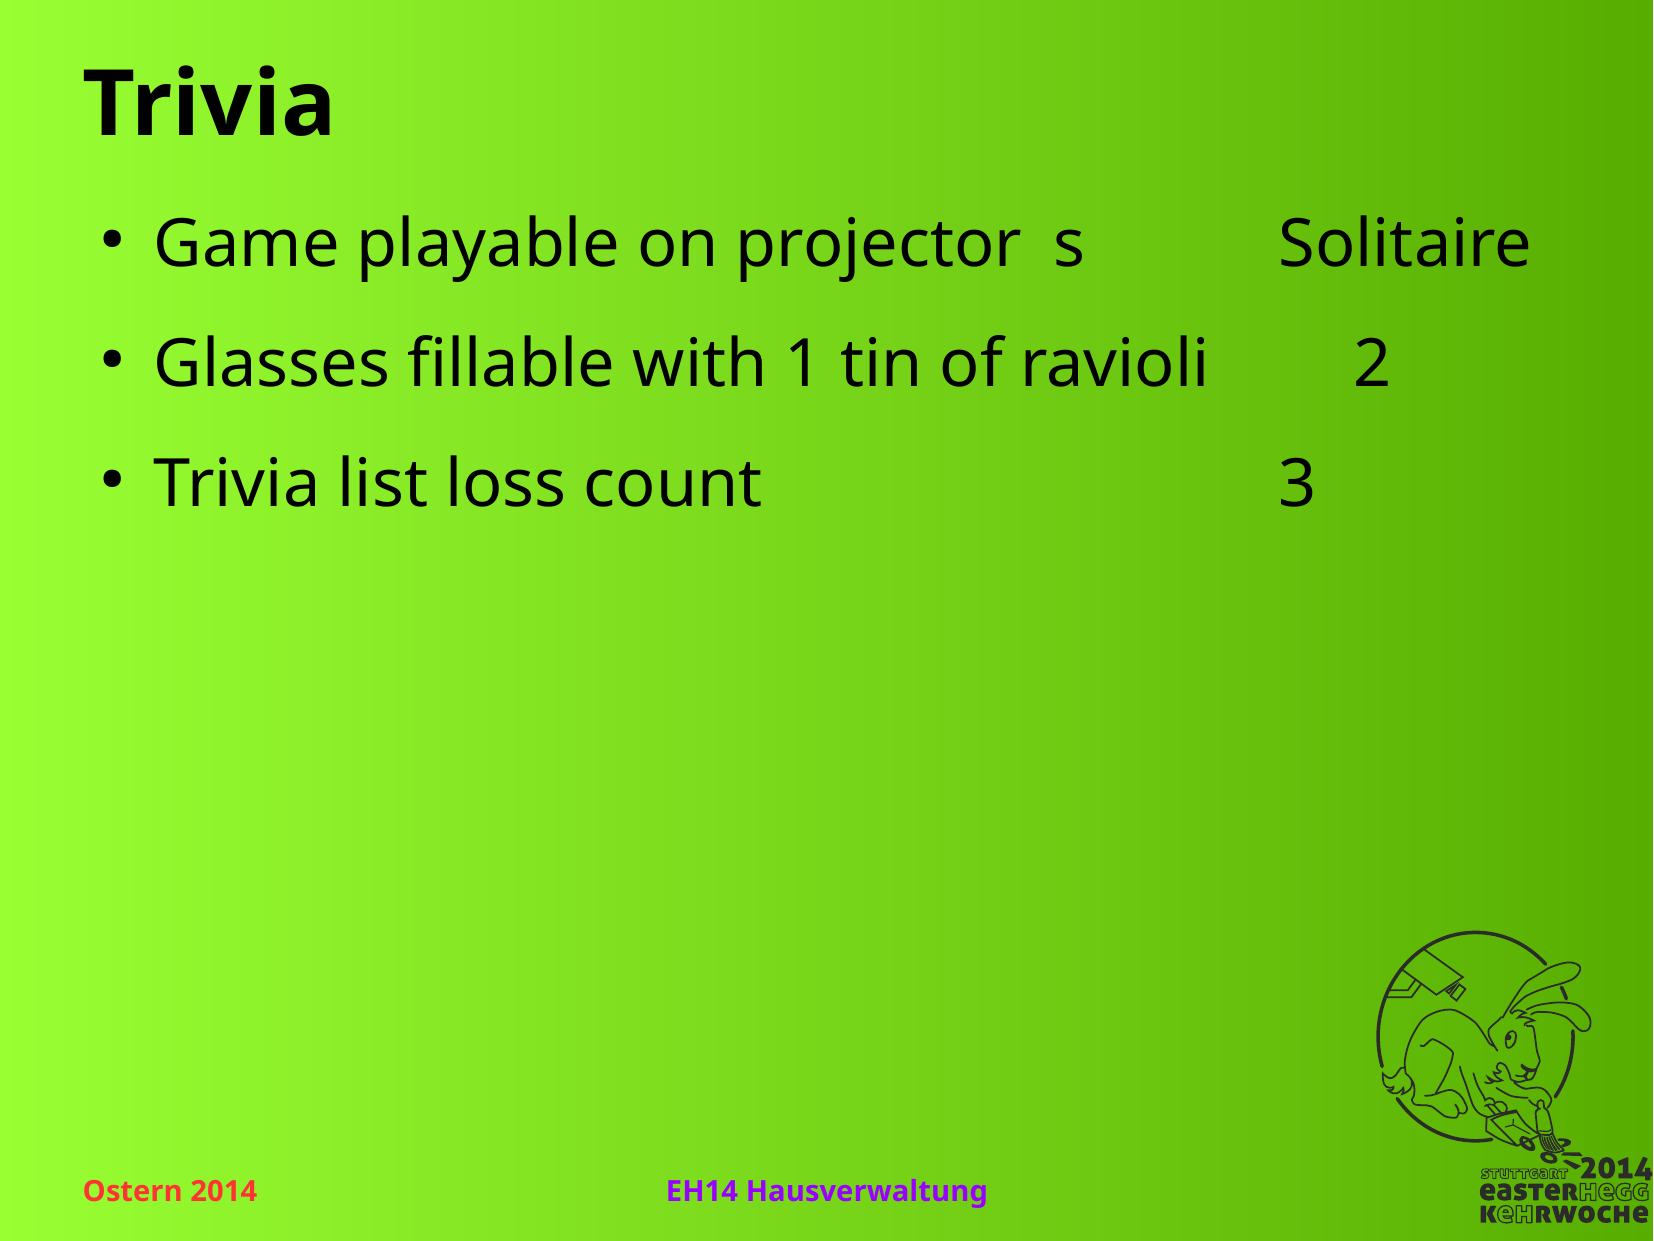

# Trivia
Game playable on projector	s			Solitaire
Glasses fillable with 1 tin of ravioli		2
Trivia list loss count							3